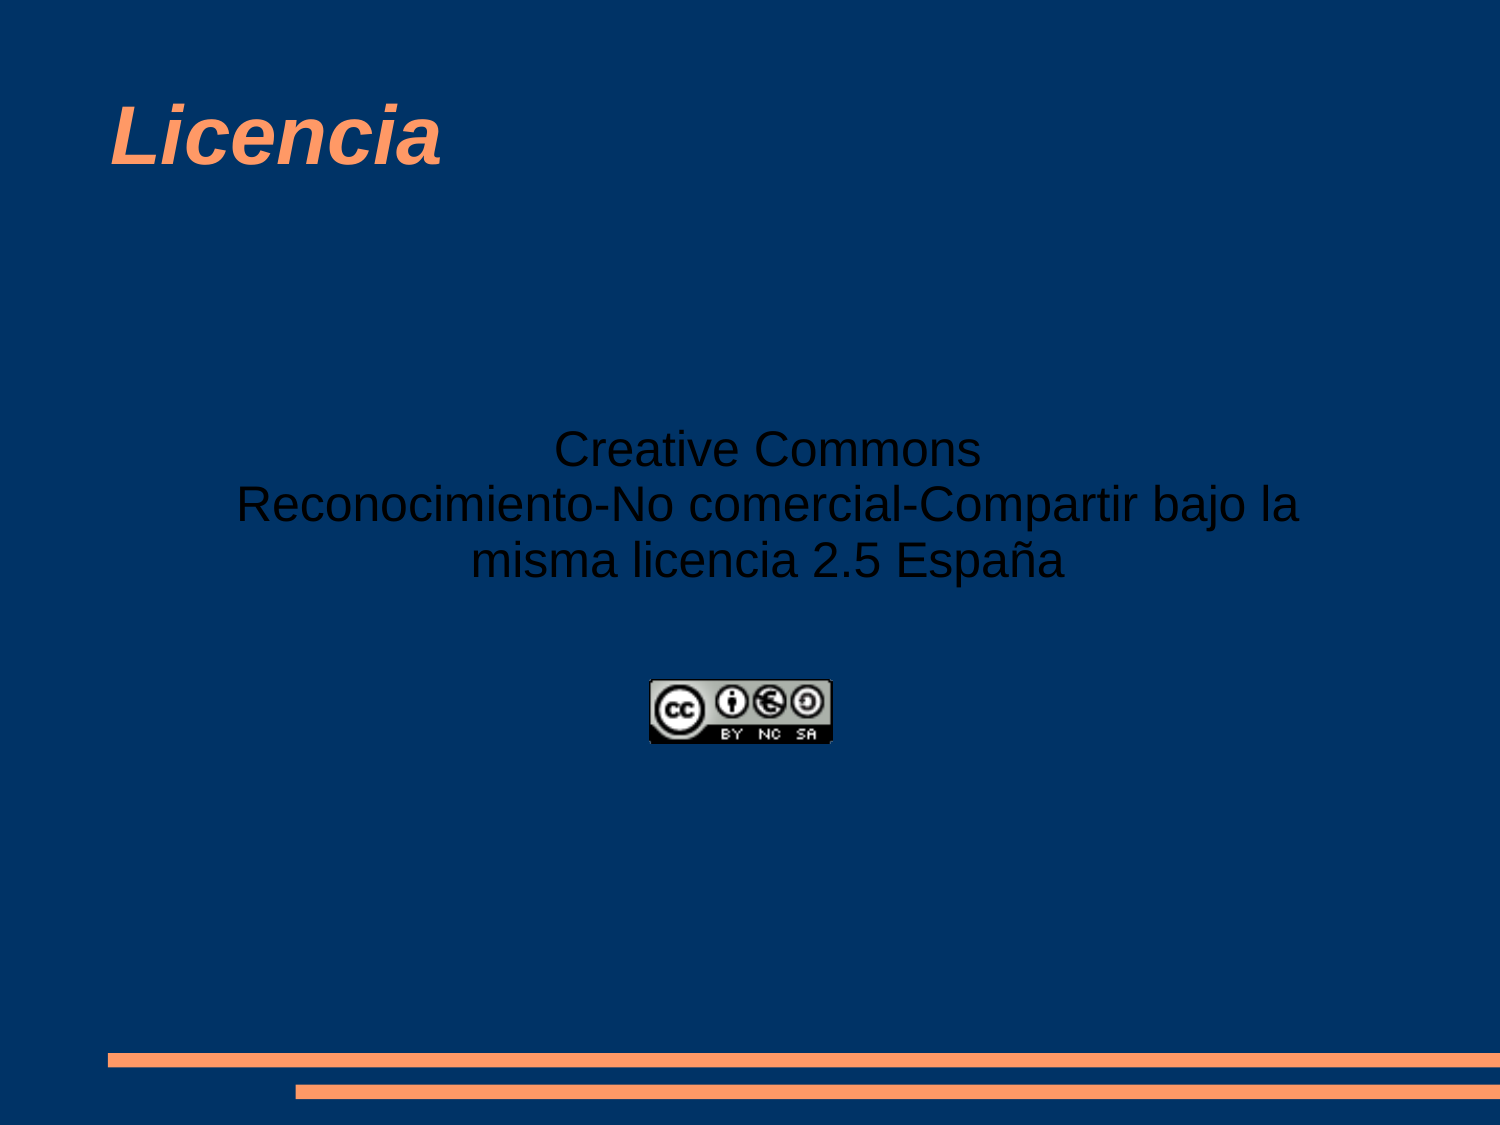

# Licencia
Creative Commons
Reconocimiento-No comercial-Compartir bajo la misma licencia 2.5 España